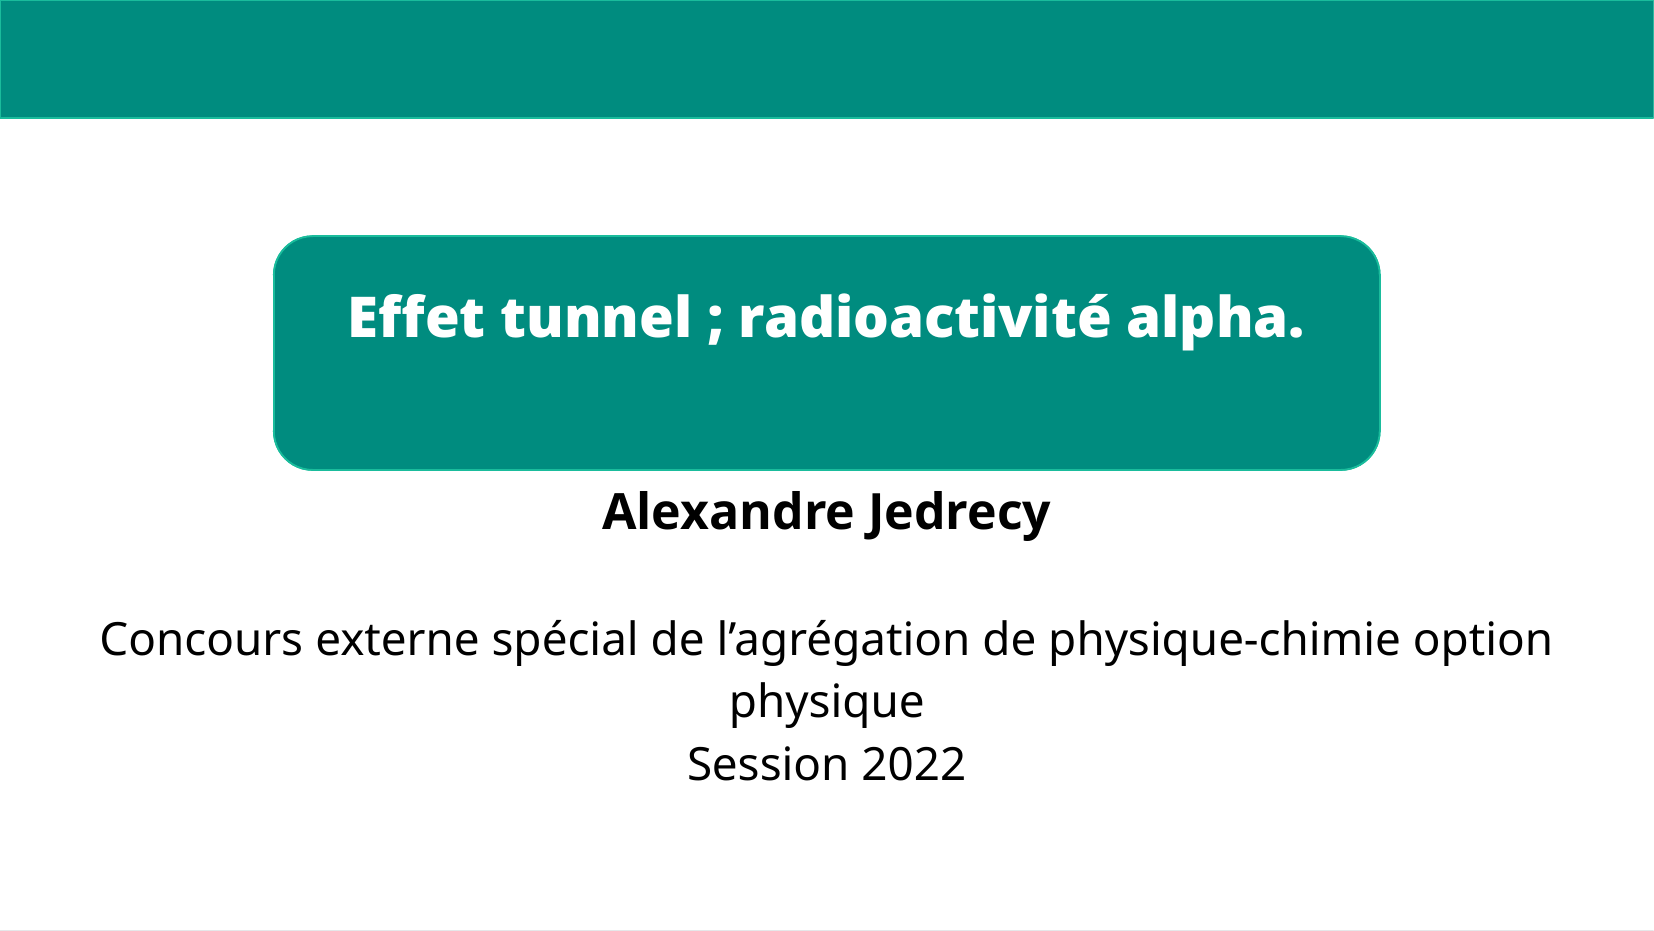

# Effet tunnel ; radioactivité alpha.
Alexandre Jedrecy
Concours externe spécial de l’agrégation de physique-chimie option physique
Session 2022